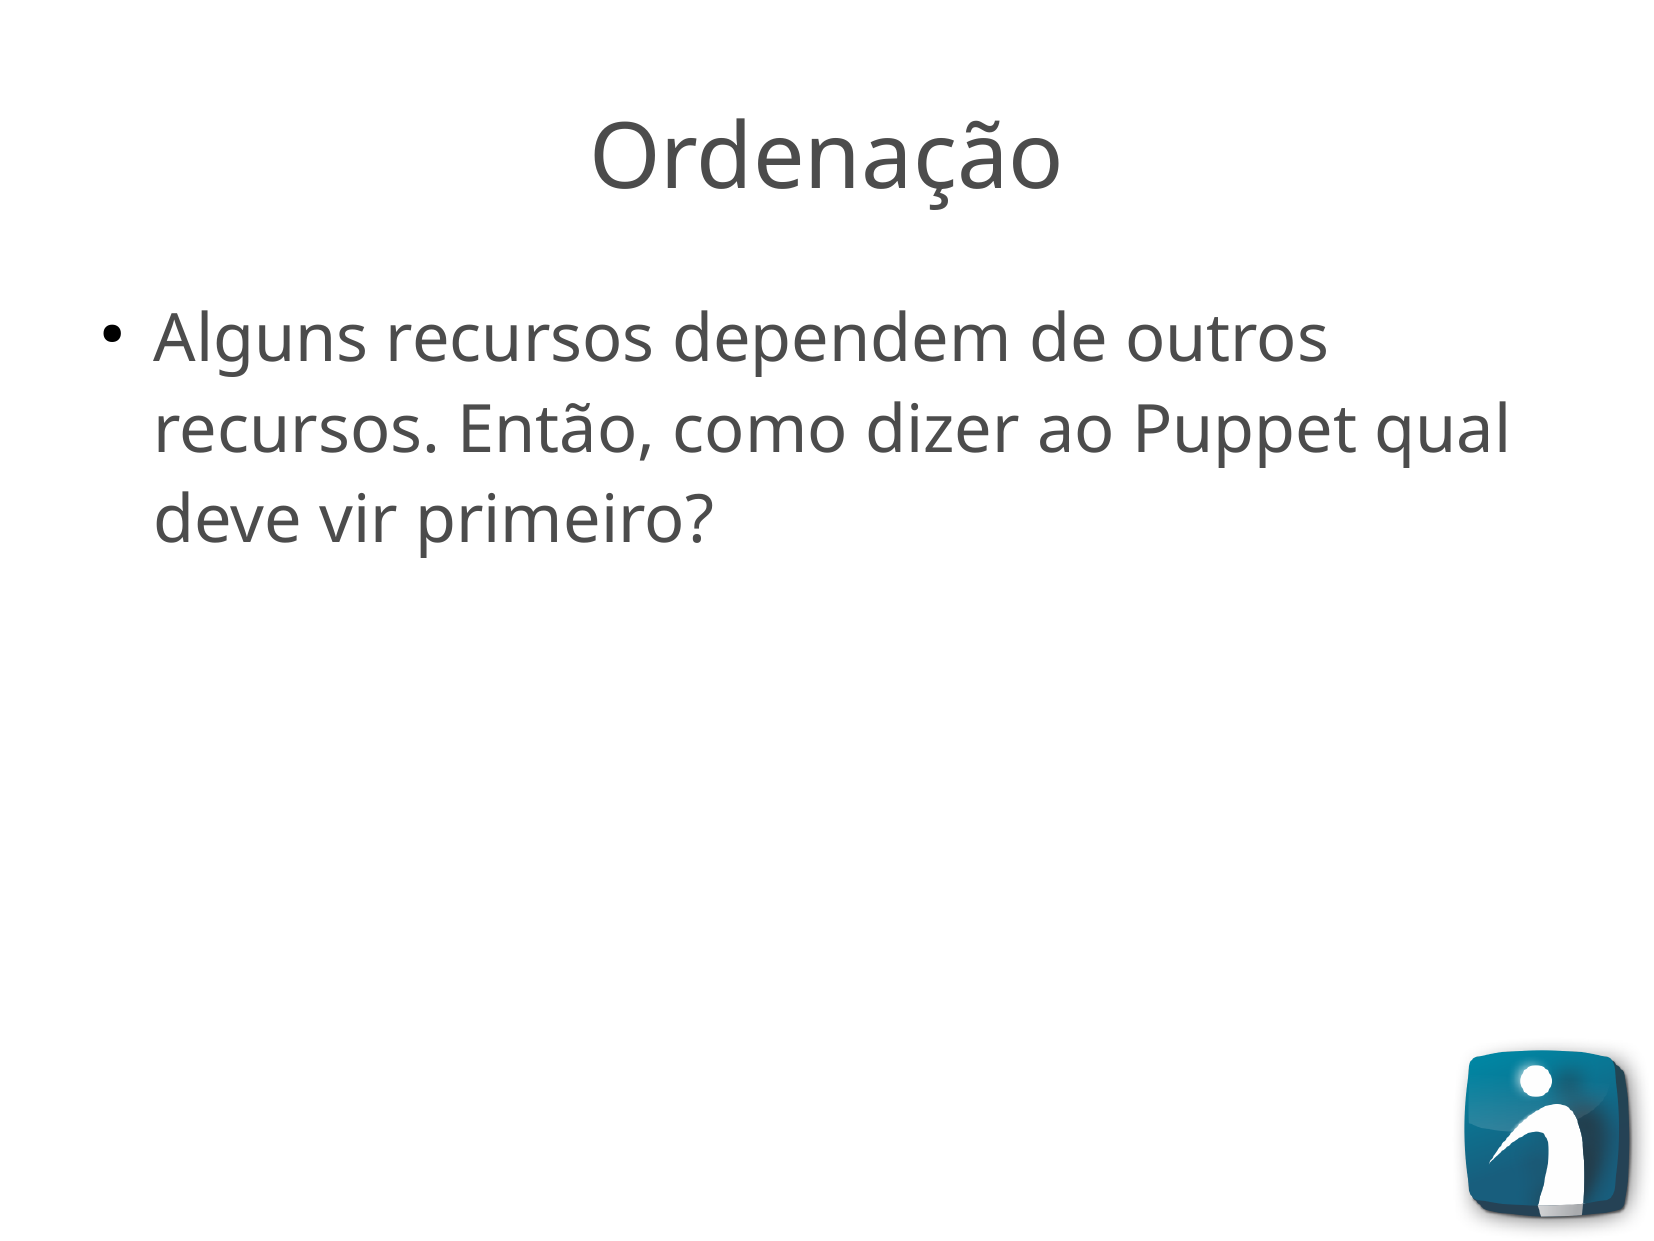

# Ordenação
Alguns recursos dependem de outros recursos. Então, como dizer ao Puppet qual deve vir primeiro?